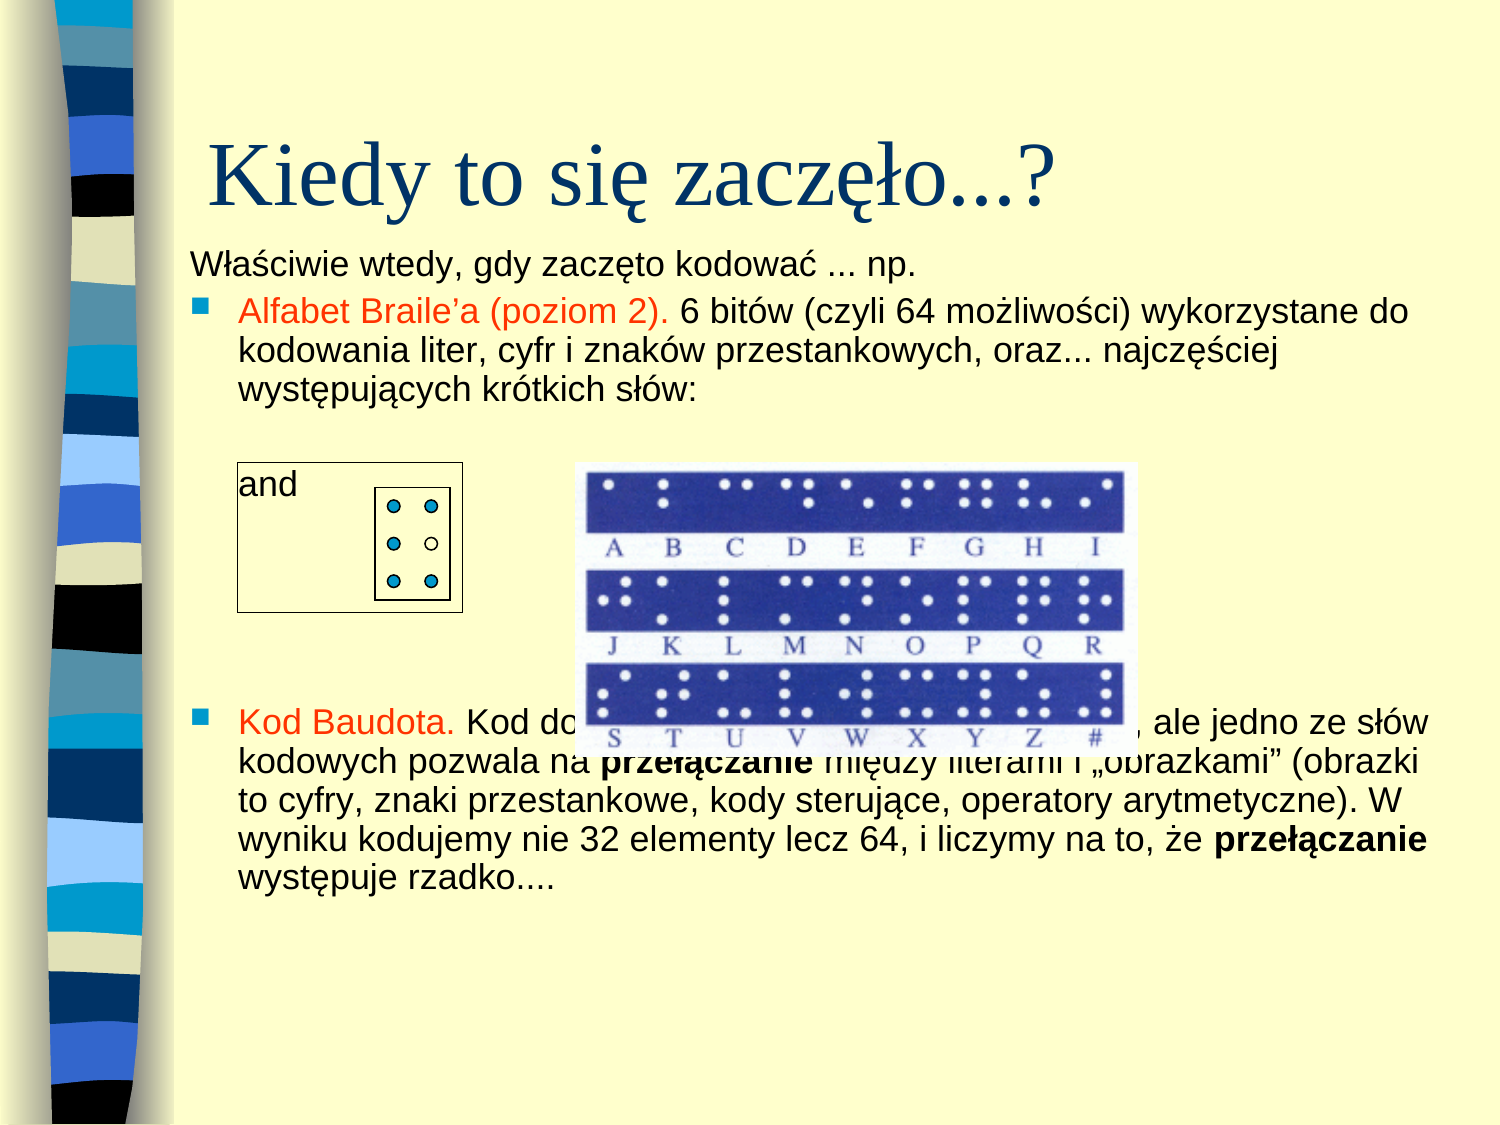

# Kiedy to się zaczęło...?
Właściwie wtedy, gdy zaczęto kodować ... np.
Alfabet Braile’a (poziom 2). 6 bitów (czyli 64 możliwości) wykorzystane do kodowania liter, cyfr i znaków przestankowych, oraz... najczęściej występujących krótkich słów:
	and
Kod Baudota. Kod do komunikacji telegraficznej: 5 bitów, ale jedno ze słów kodowych pozwala na przełączanie między literami i „obrazkami” (obrazki to cyfry, znaki przestankowe, kody sterujące, operatory arytmetyczne). W wyniku kodujemy nie 32 elementy lecz 64, i liczymy na to, że przełączanie występuje rzadko....